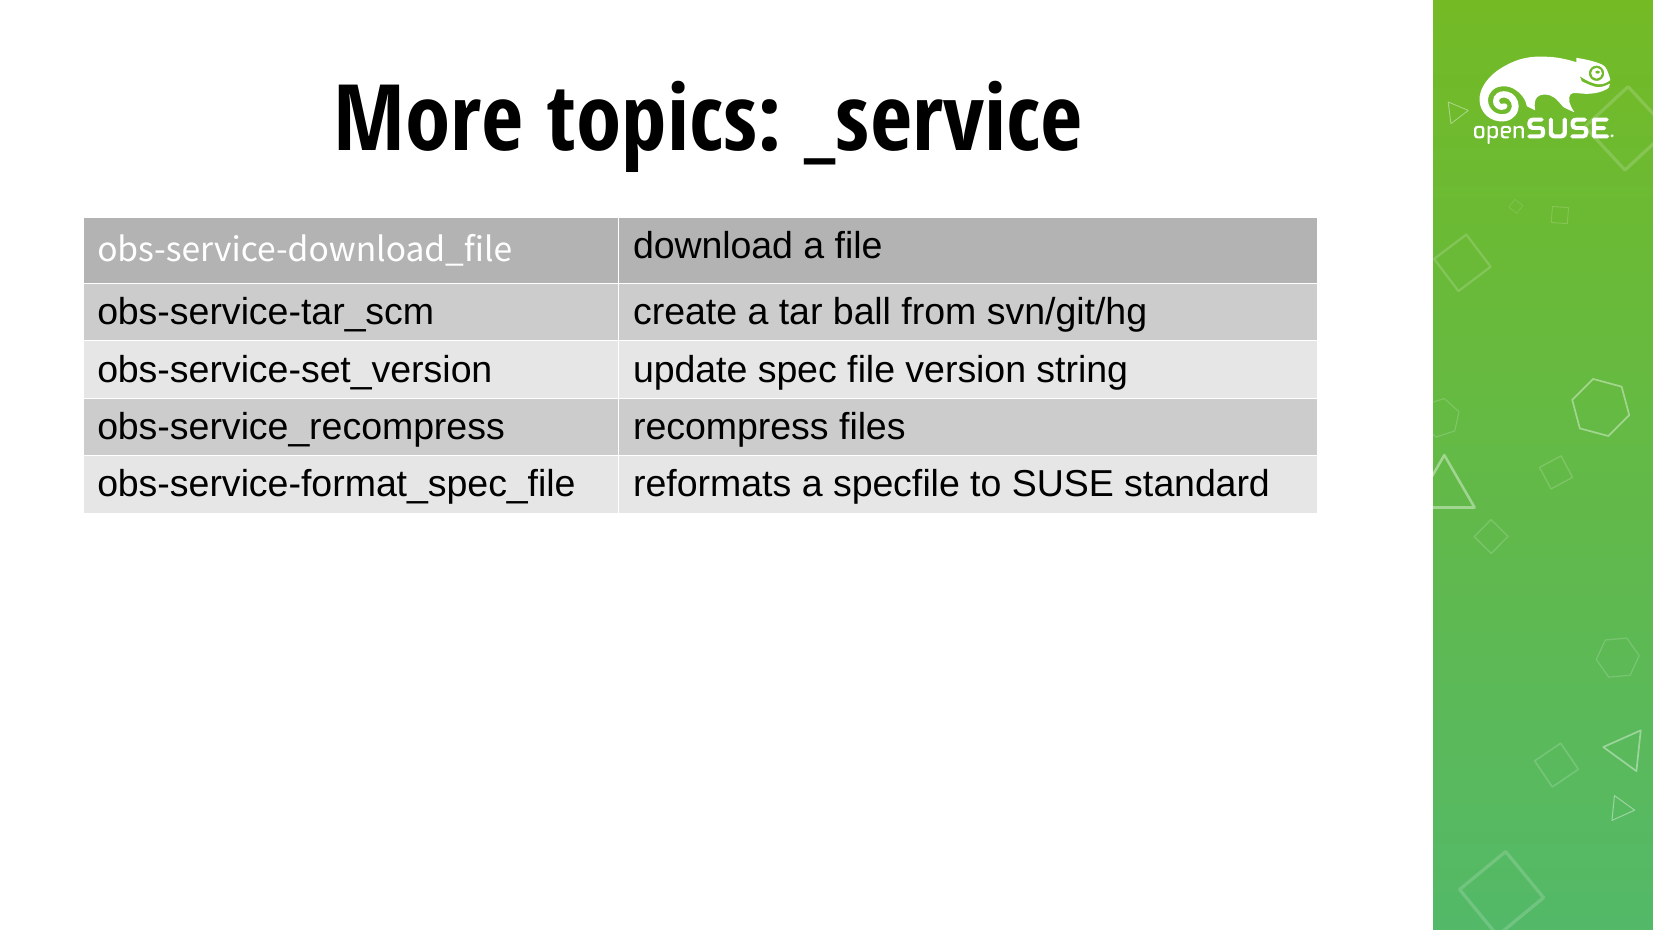

# More topics: _service
| obs-service-download\_file | download a file |
| --- | --- |
| obs-service-tar\_scm | create a tar ball from svn/git/hg |
| obs-service-set\_version | update spec file version string |
| obs-service\_recompress | recompress files |
| obs-service-format\_spec\_file | reformats a specfile to SUSE standard |